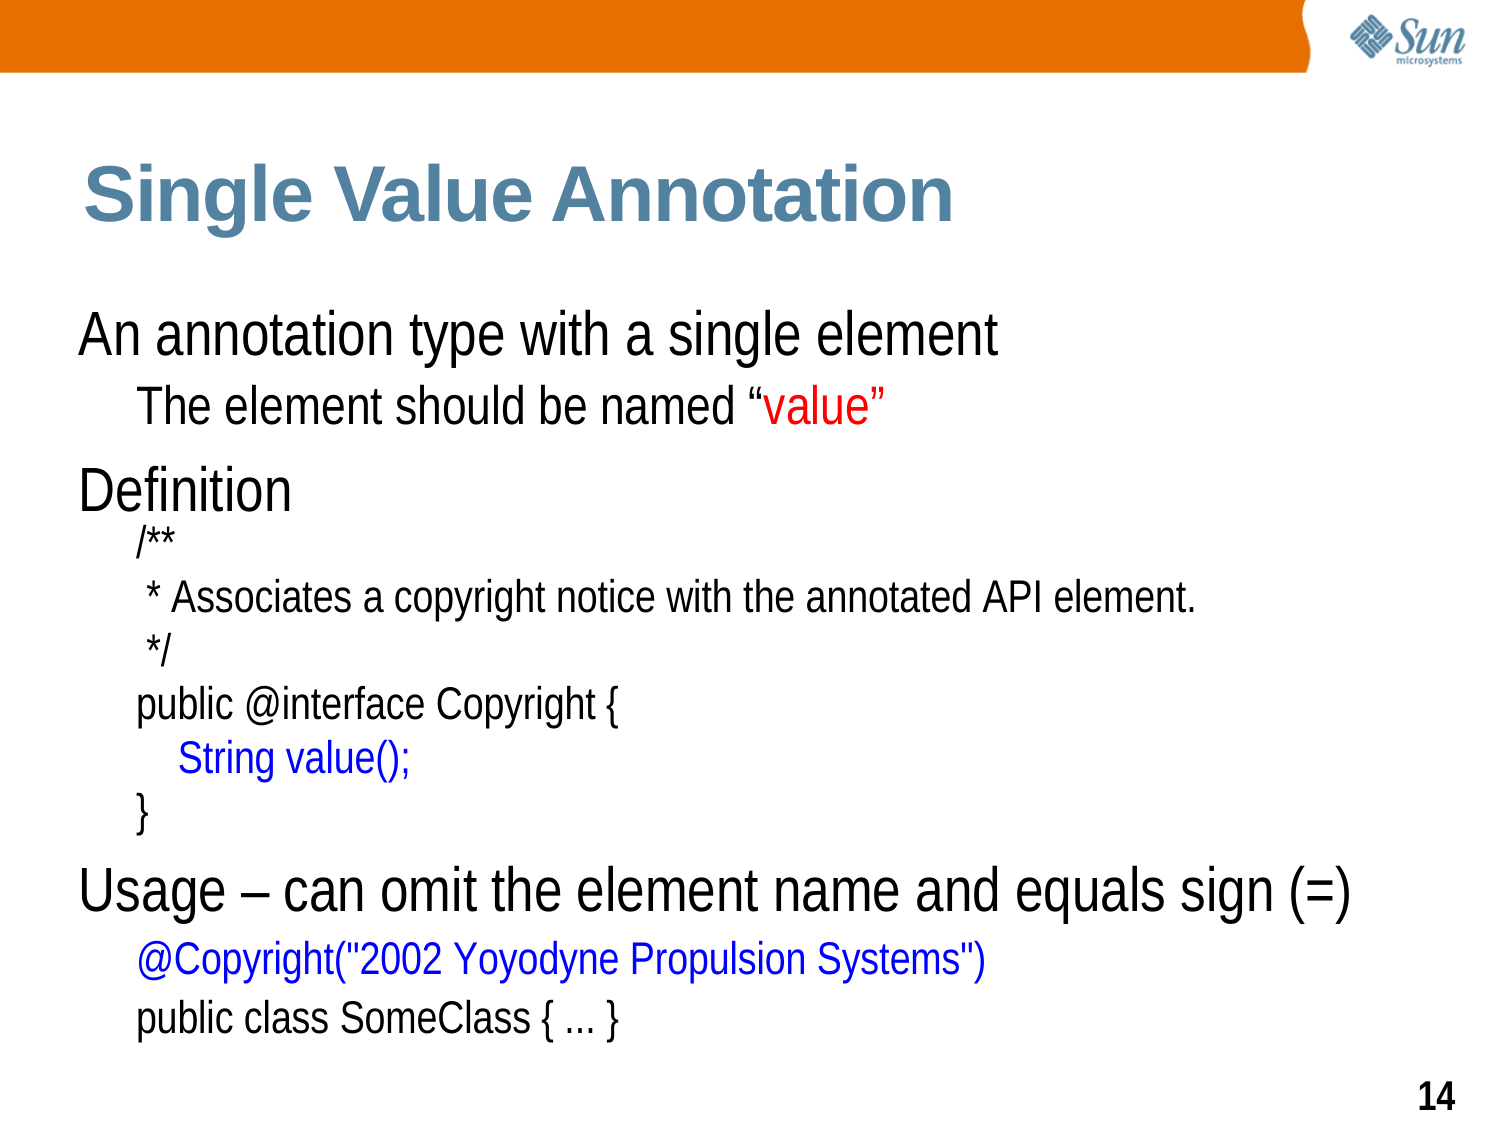

# Single Value Annotation
An annotation type with a single element
The element should be named “value”
Definition
/**
 * Associates a copyright notice with the annotated API element.
 */
public @interface Copyright {
 String value();
}
Usage – can omit the element name and equals sign (=)
@Copyright("2002 Yoyodyne Propulsion Systems")
public class SomeClass { ... }